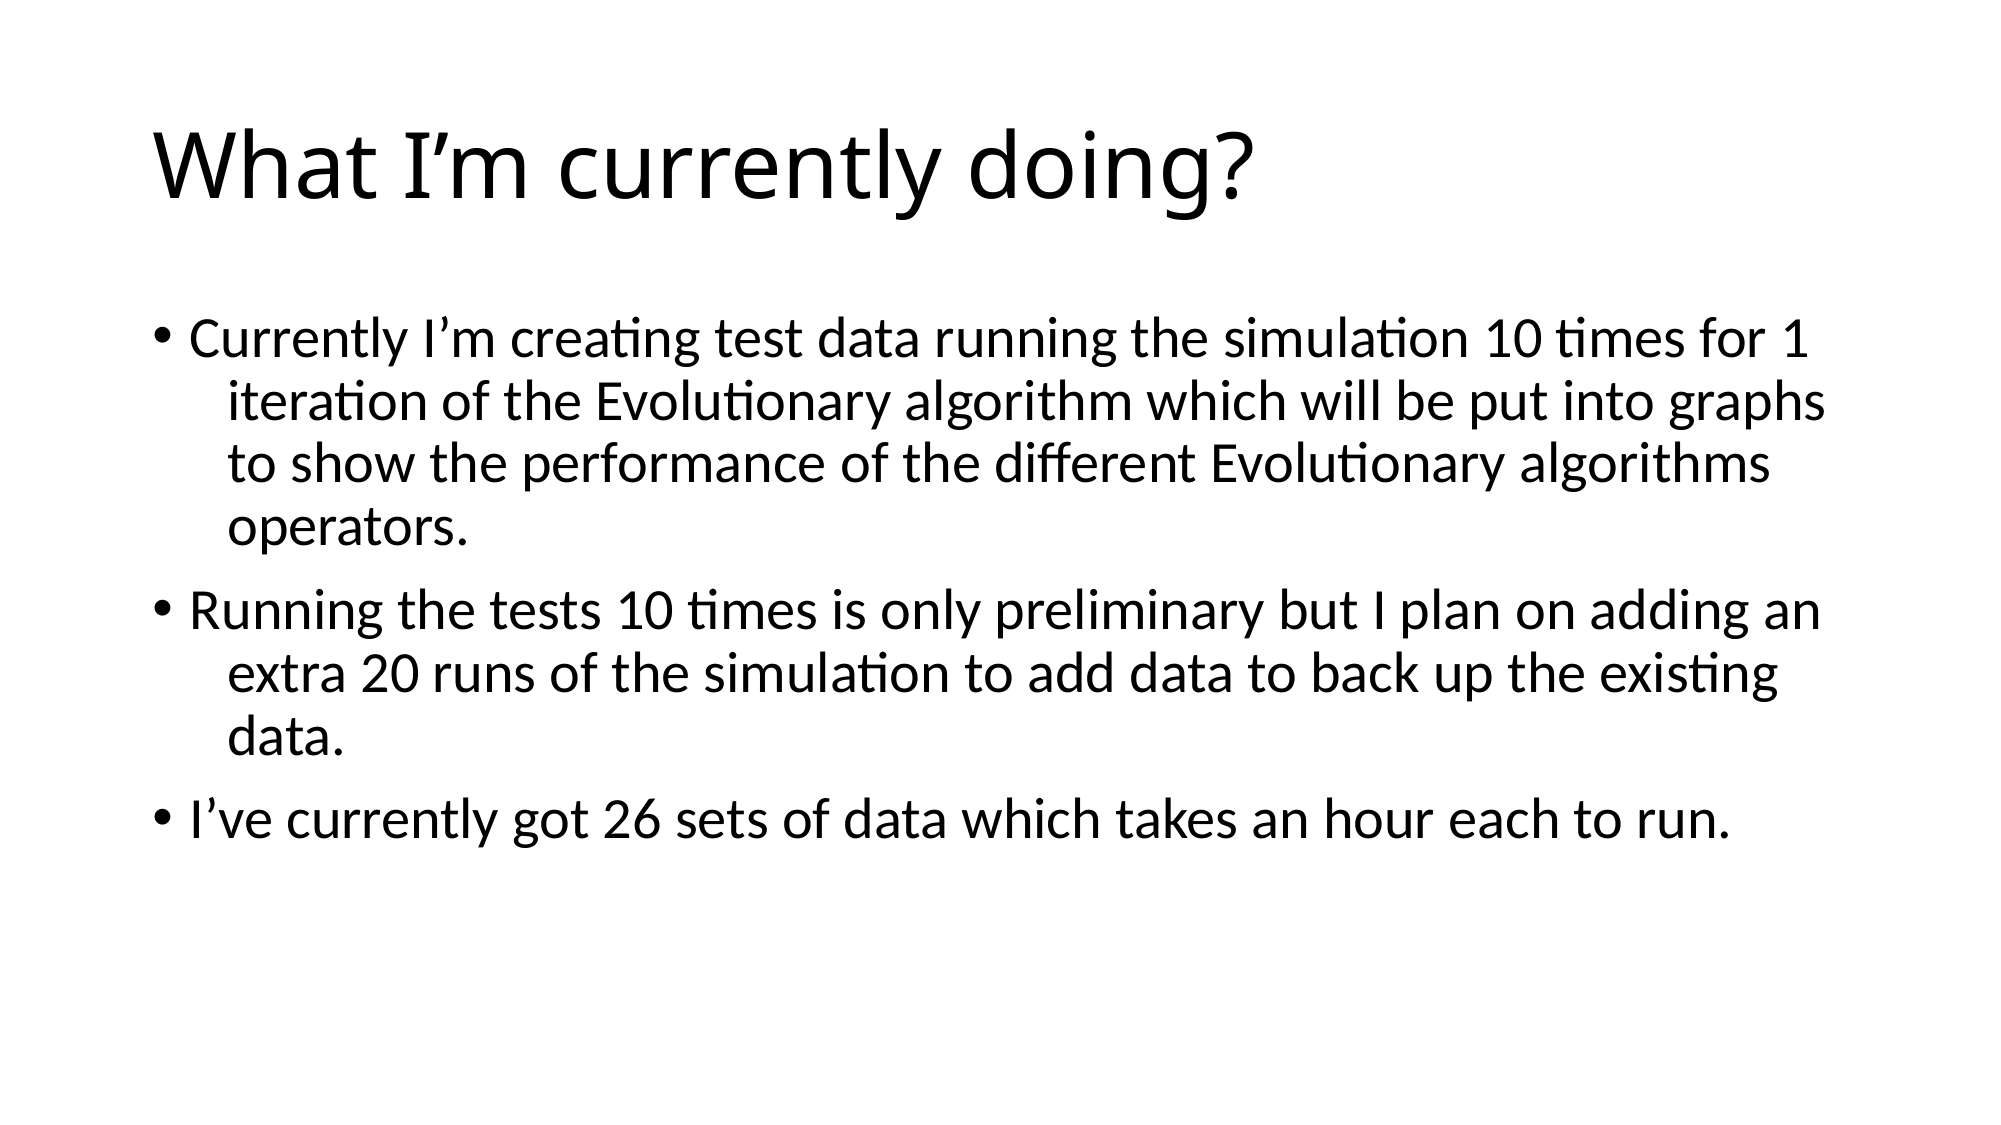

# What I’m currently doing?
Currently I’m creating test data running the simulation 10 times for 1 iteration of the Evolutionary algorithm which will be put into graphs to show the performance of the different Evolutionary algorithms operators.
Running the tests 10 times is only preliminary but I plan on adding an extra 20 runs of the simulation to add data to back up the existing data.
I’ve currently got 26 sets of data which takes an hour each to run.